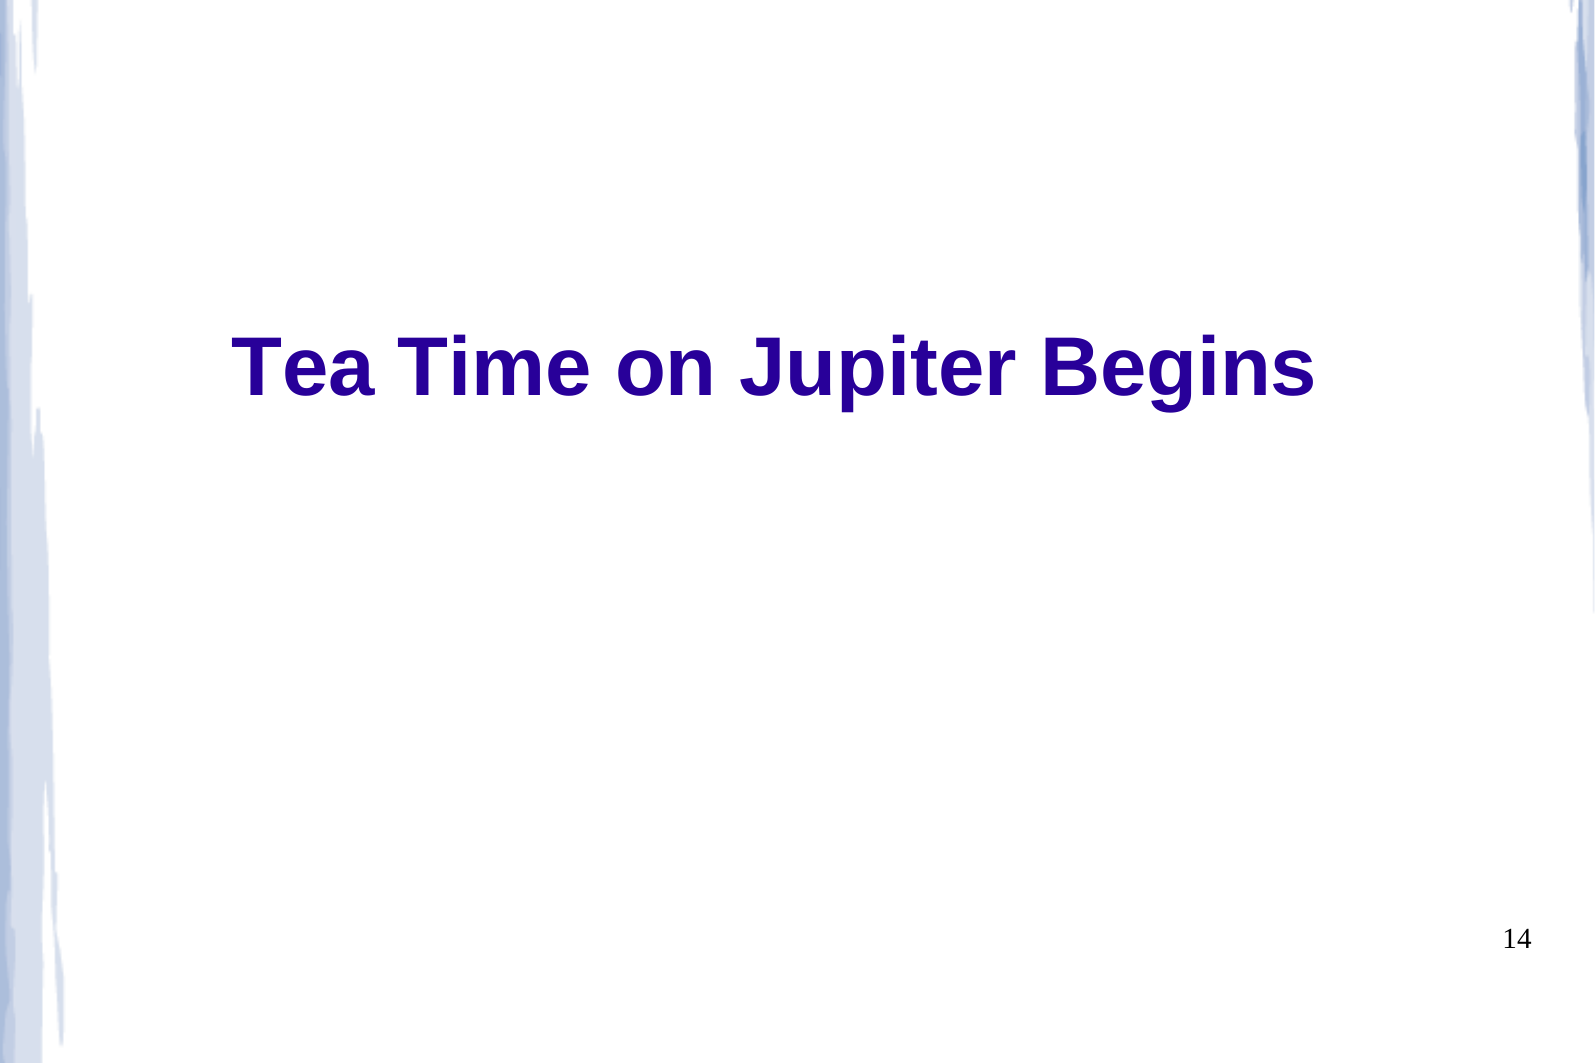

# Tea Time on Jupiter Begins
14